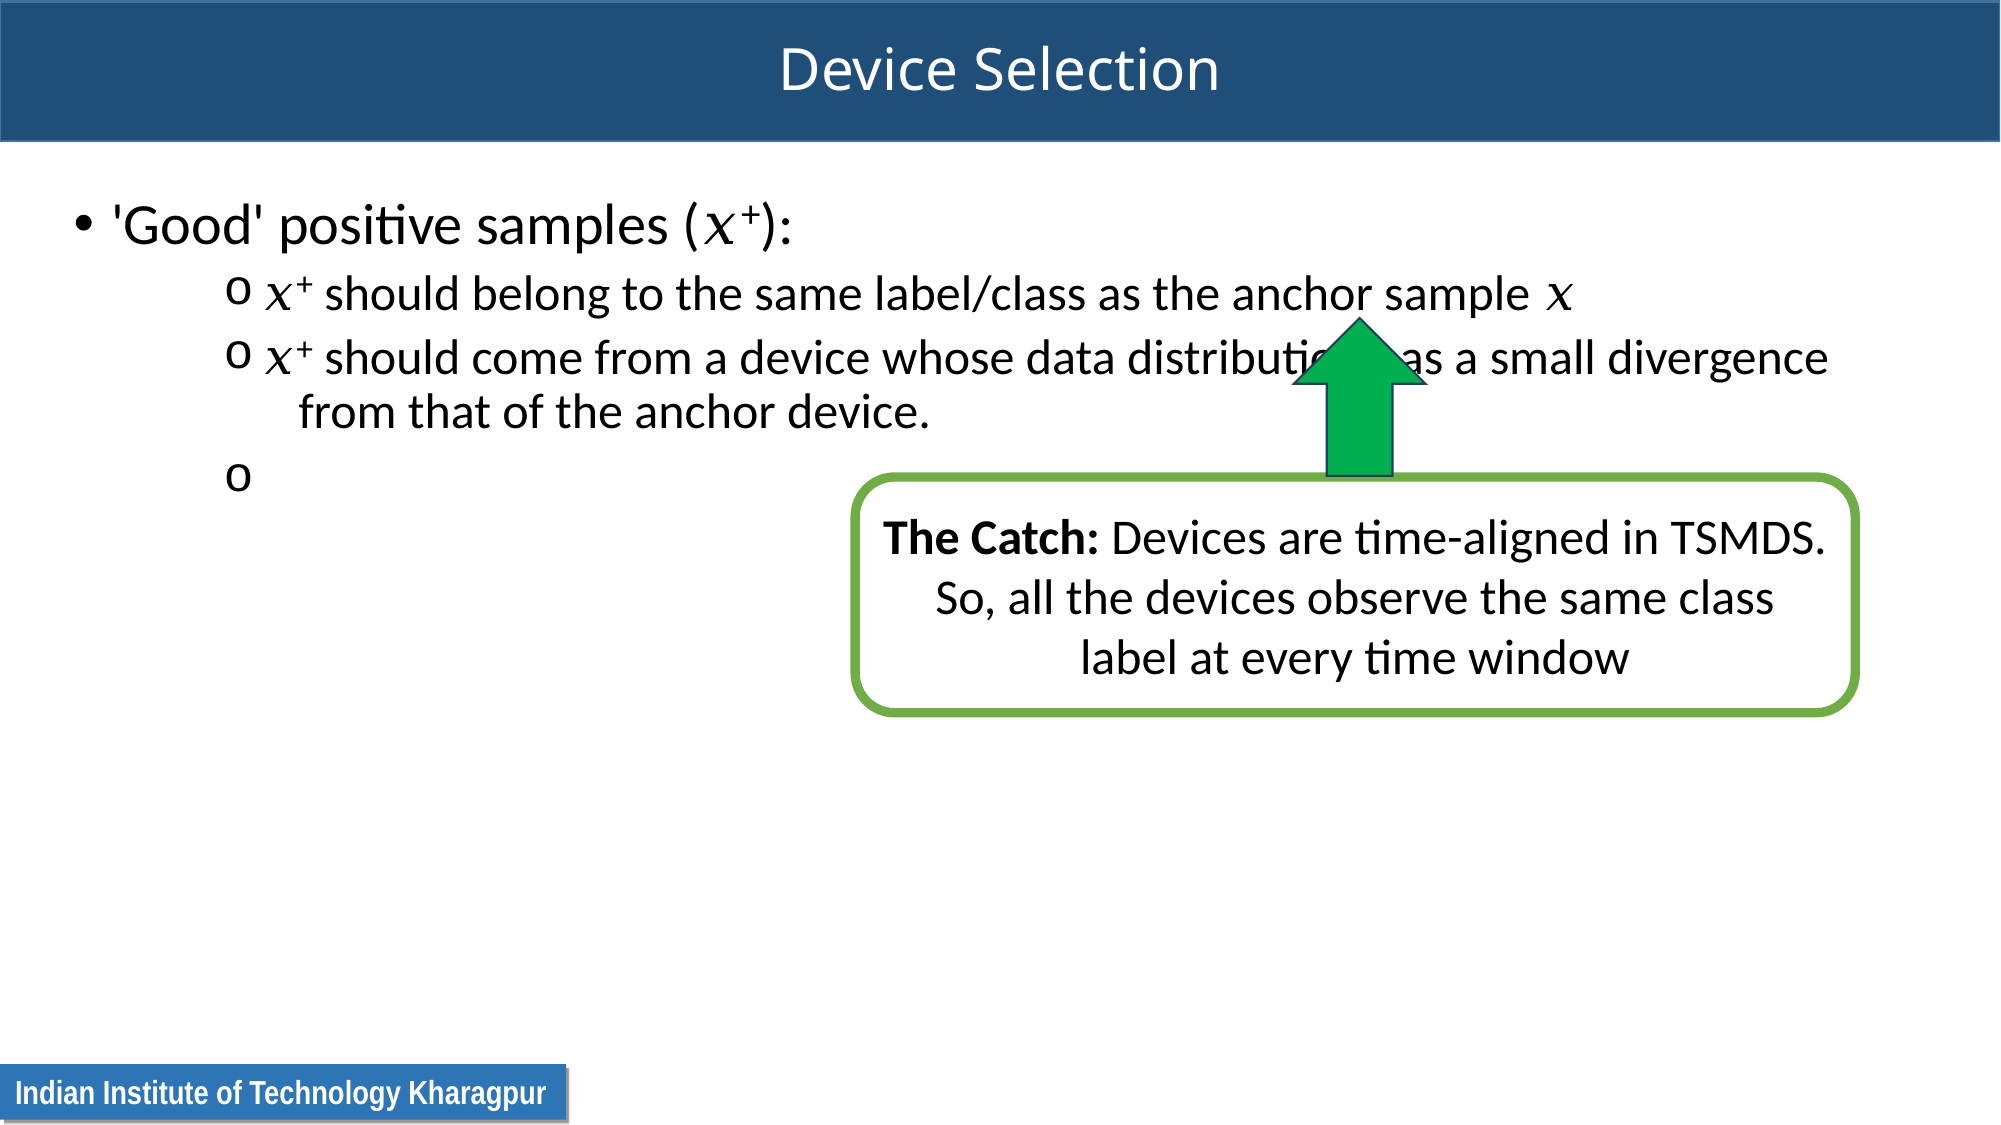

Device Selection
# 'Good' positive samples (𝑥+):
𝑥+ should belong to the same label/class as the anchor sample 𝑥
𝑥+ should come from a device whose data distribution has a small divergence from that of the anchor device.
The Catch: Devices are time-aligned in TSMDS. So, all the devices observe the same class label at every time window